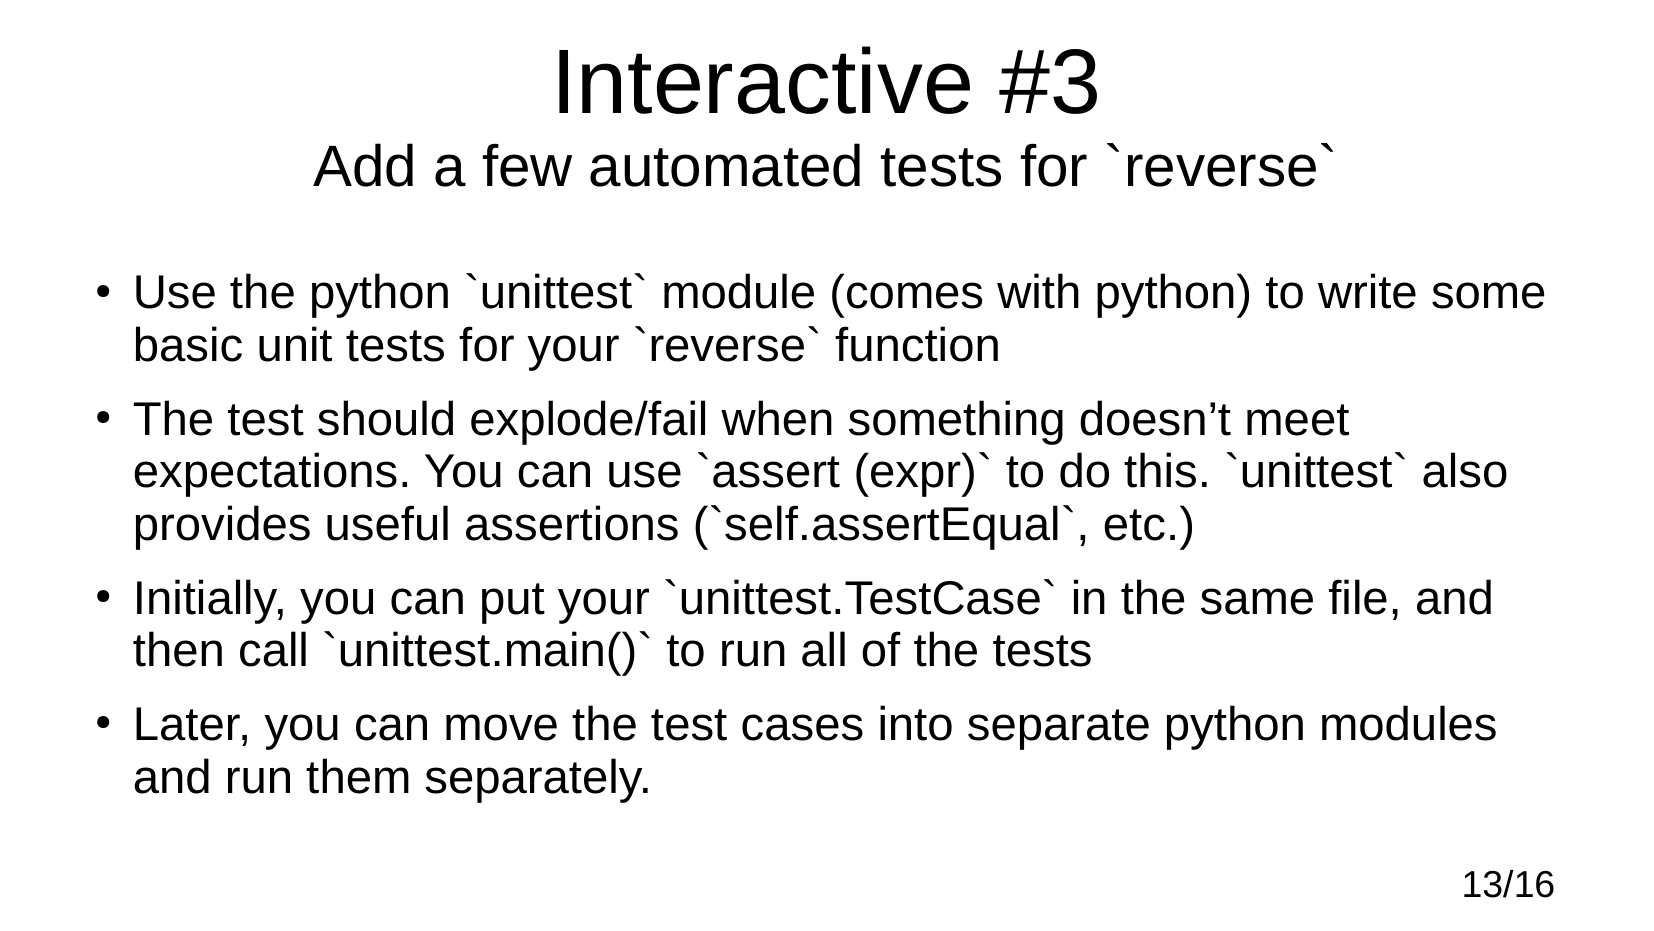

# Interactive #3 Add a few automated tests for `reverse`
Use the python `unittest` module (comes with python) to write some basic unit tests for your `reverse` function
The test should explode/fail when something doesn’t meet expectations. You can use `assert (expr)` to do this. `unittest` also provides useful assertions (`self.assertEqual`, etc.)
Initially, you can put your `unittest.TestCase` in the same file, and then call `unittest.main()` to run all of the tests
Later, you can move the test cases into separate python modules and run them separately.